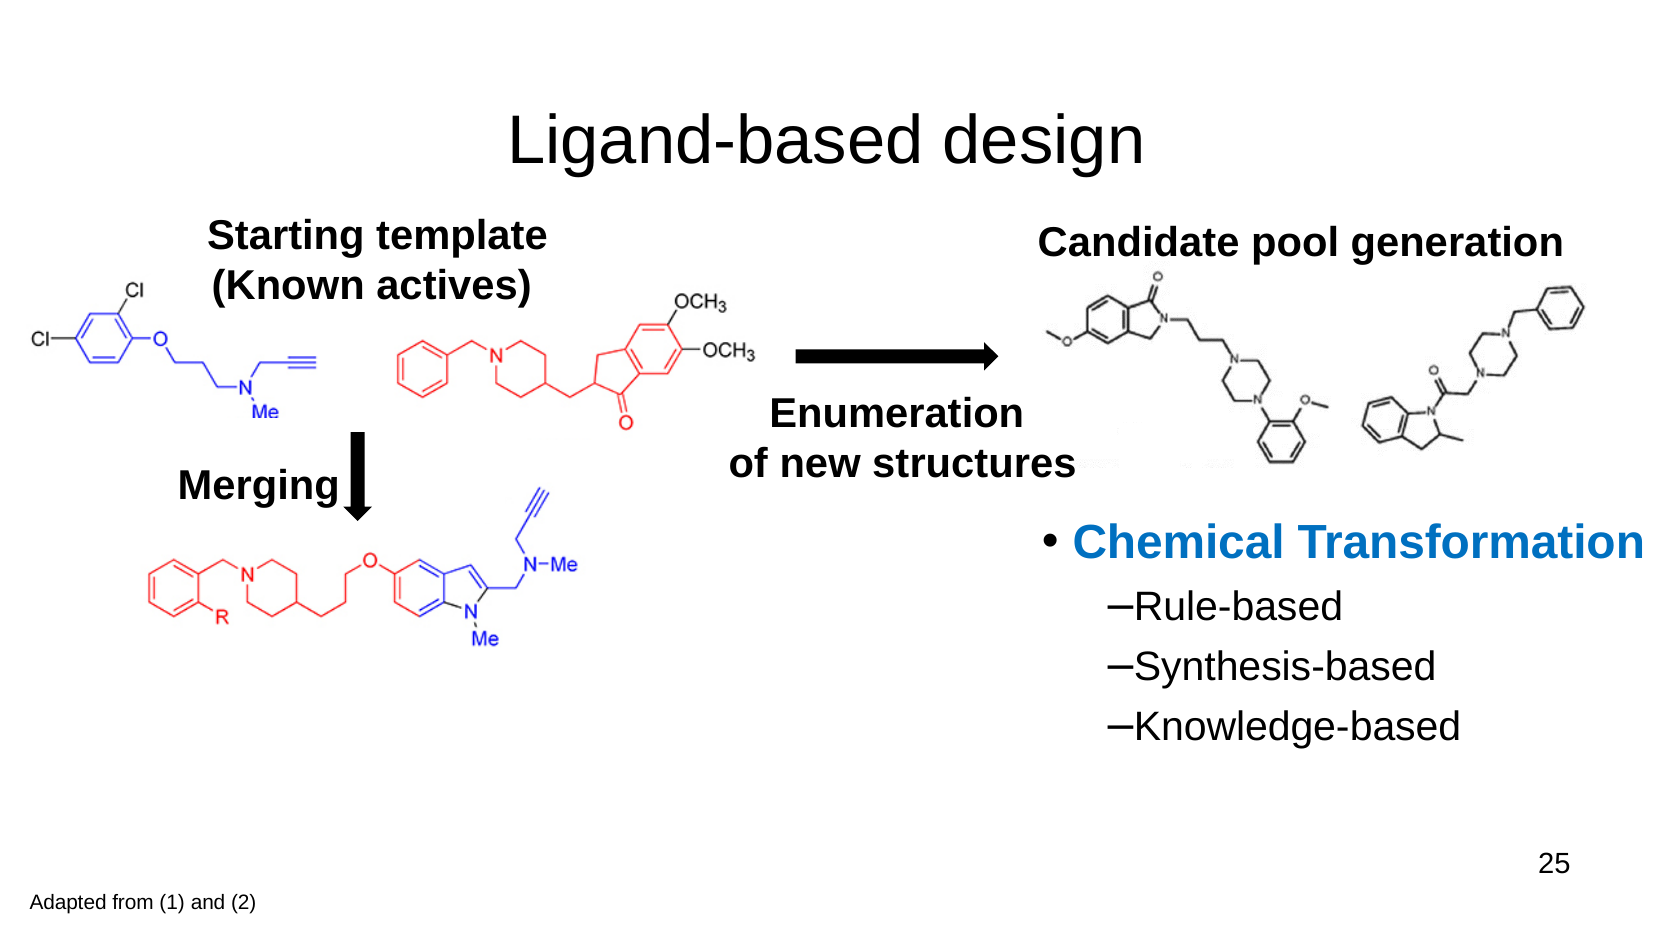

Ligand-based design
Starting template
(Known actives)
Candidate pool generation
Enumeration
of new structures
Merging
# Chemical Transformation
Rule-based
Synthesis-based
Knowledge-based
25
Adapted from (1) and (2)